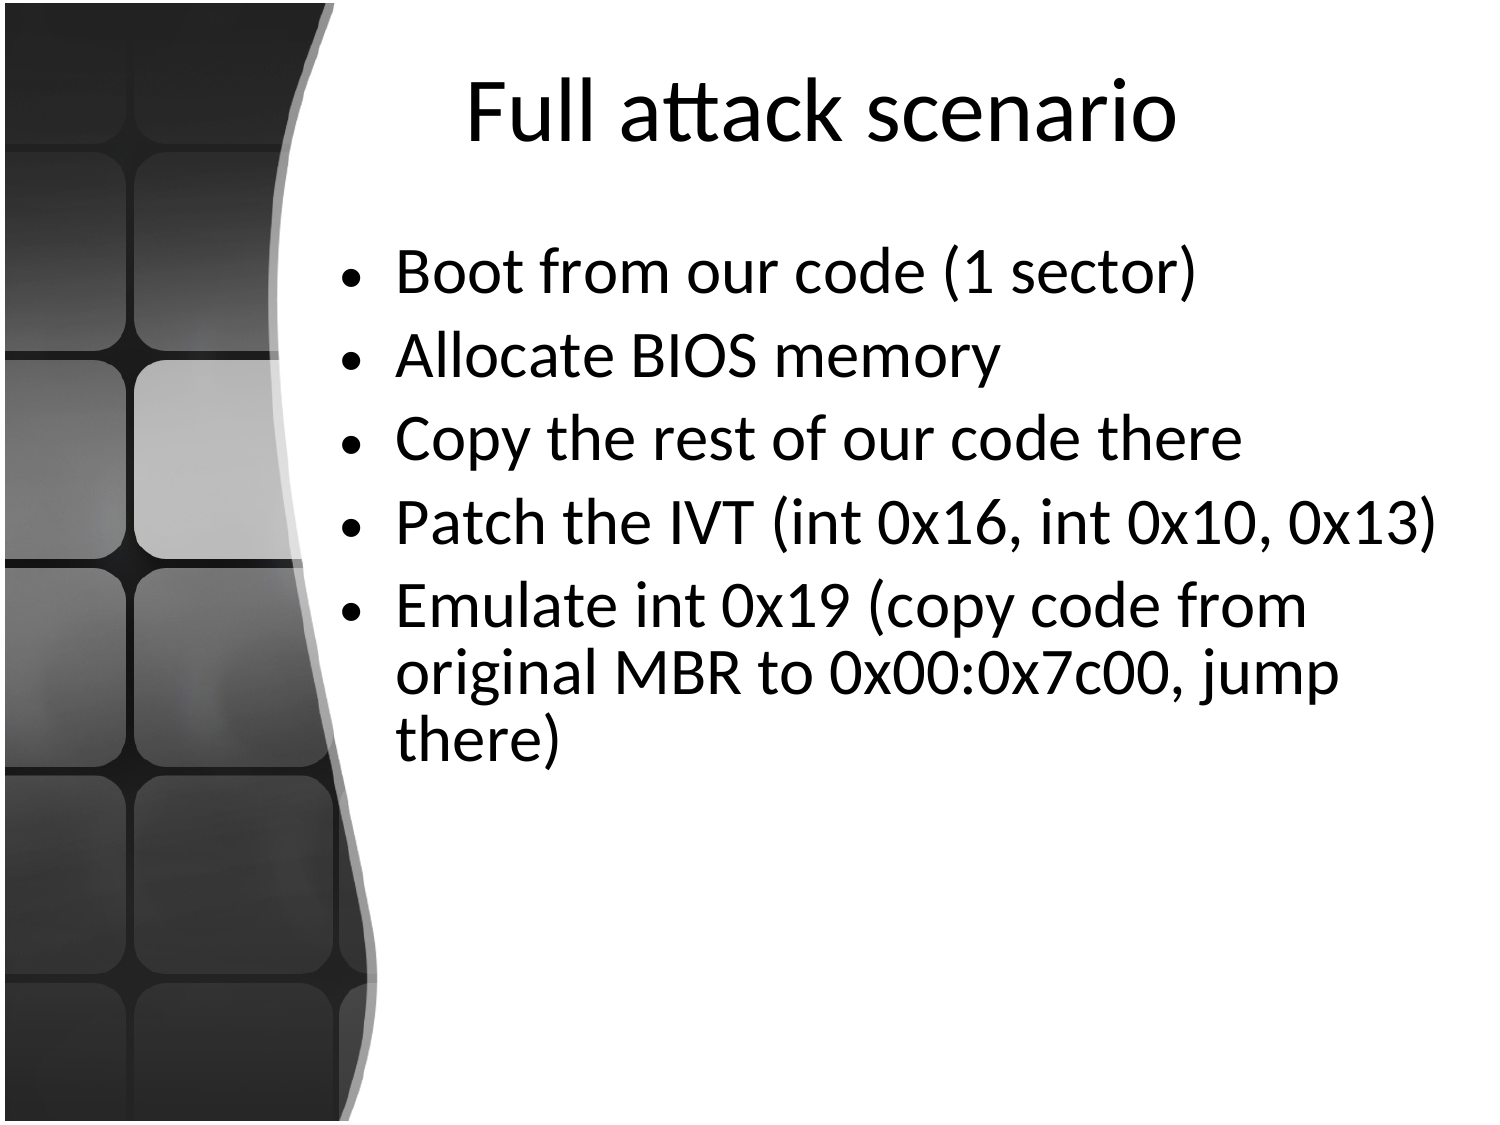

# Full attack scenario
Boot from our code (1 sector)
Allocate BIOS memory
Copy the rest of our code there
Patch the IVT (int 0x16, int 0x10, 0x13)
Emulate int 0x19 (copy code from original MBR to 0x00:0x7c00, jump there)